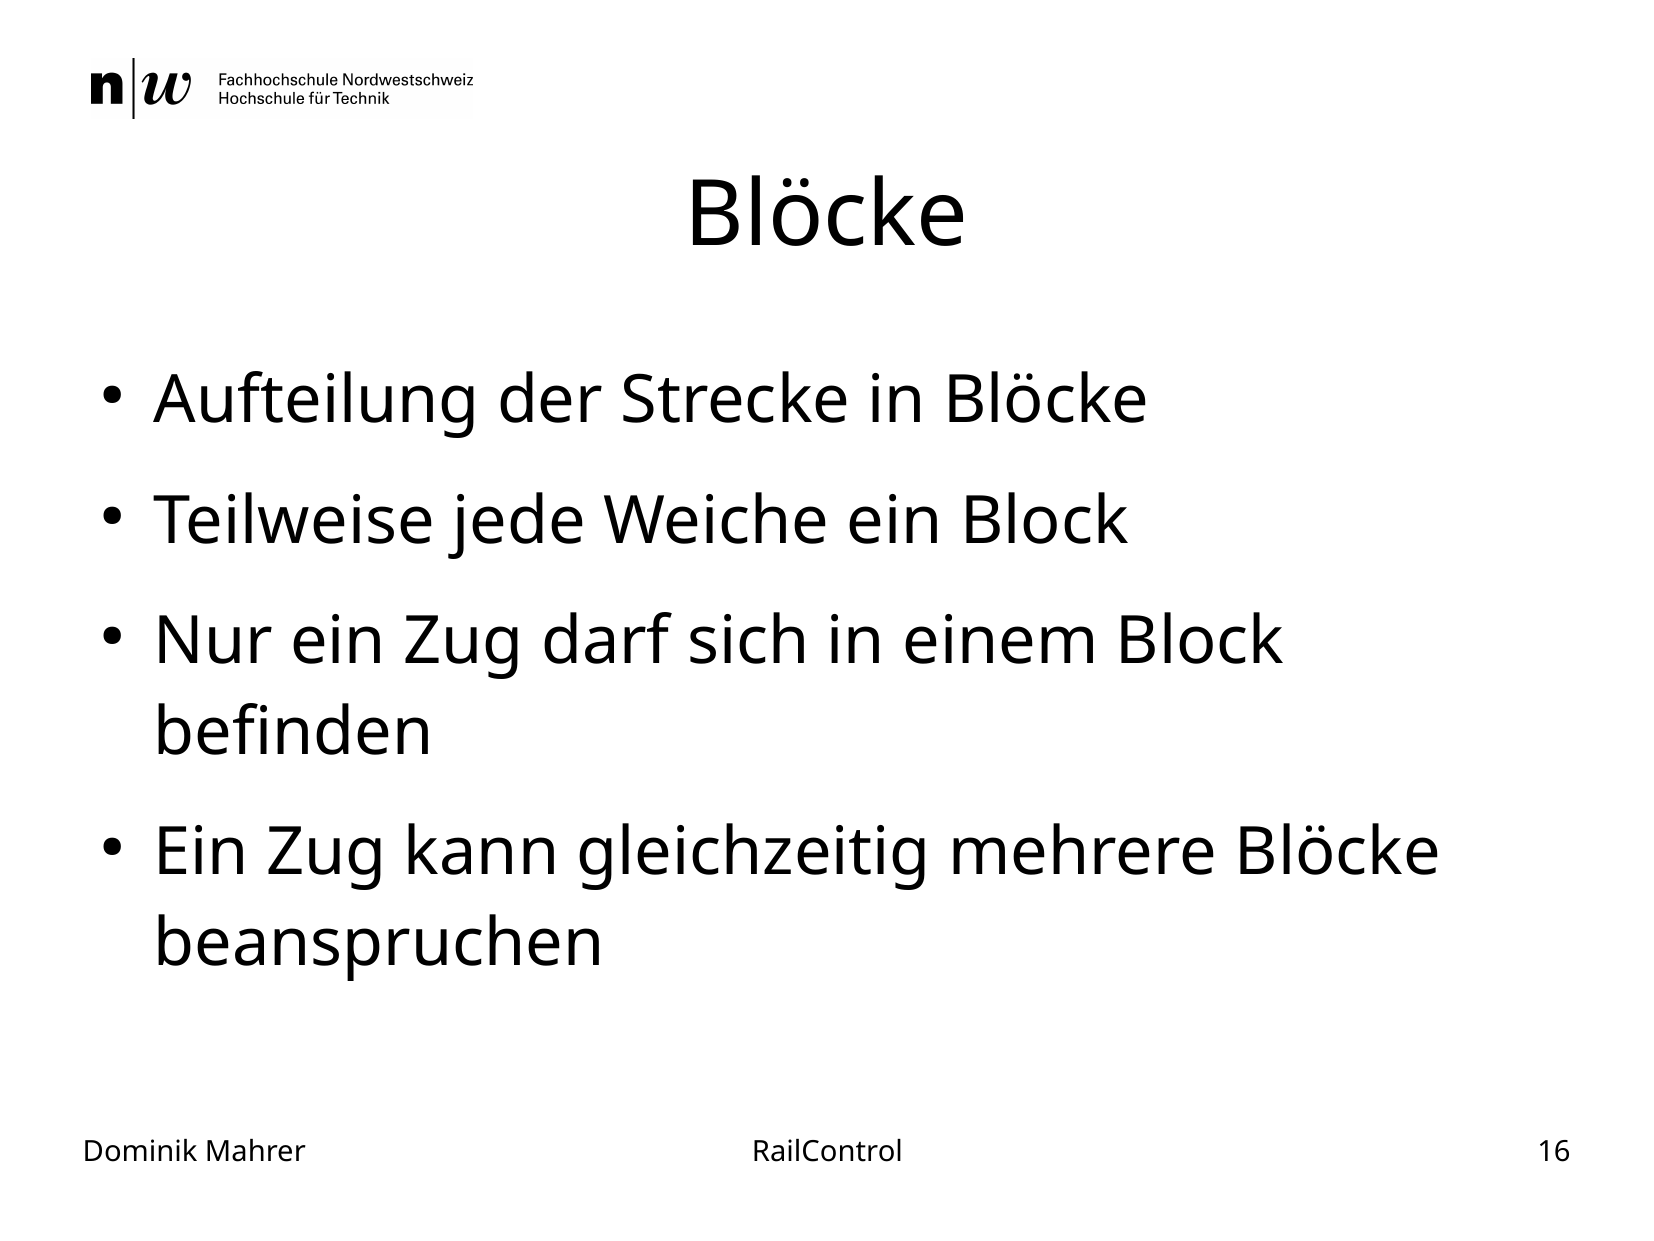

# Blöcke
Aufteilung der Strecke in Blöcke
Teilweise jede Weiche ein Block
Nur ein Zug darf sich in einem Block befinden
Ein Zug kann gleichzeitig mehrere Blöcke beanspruchen
Dominik Mahrer
RailControl
16